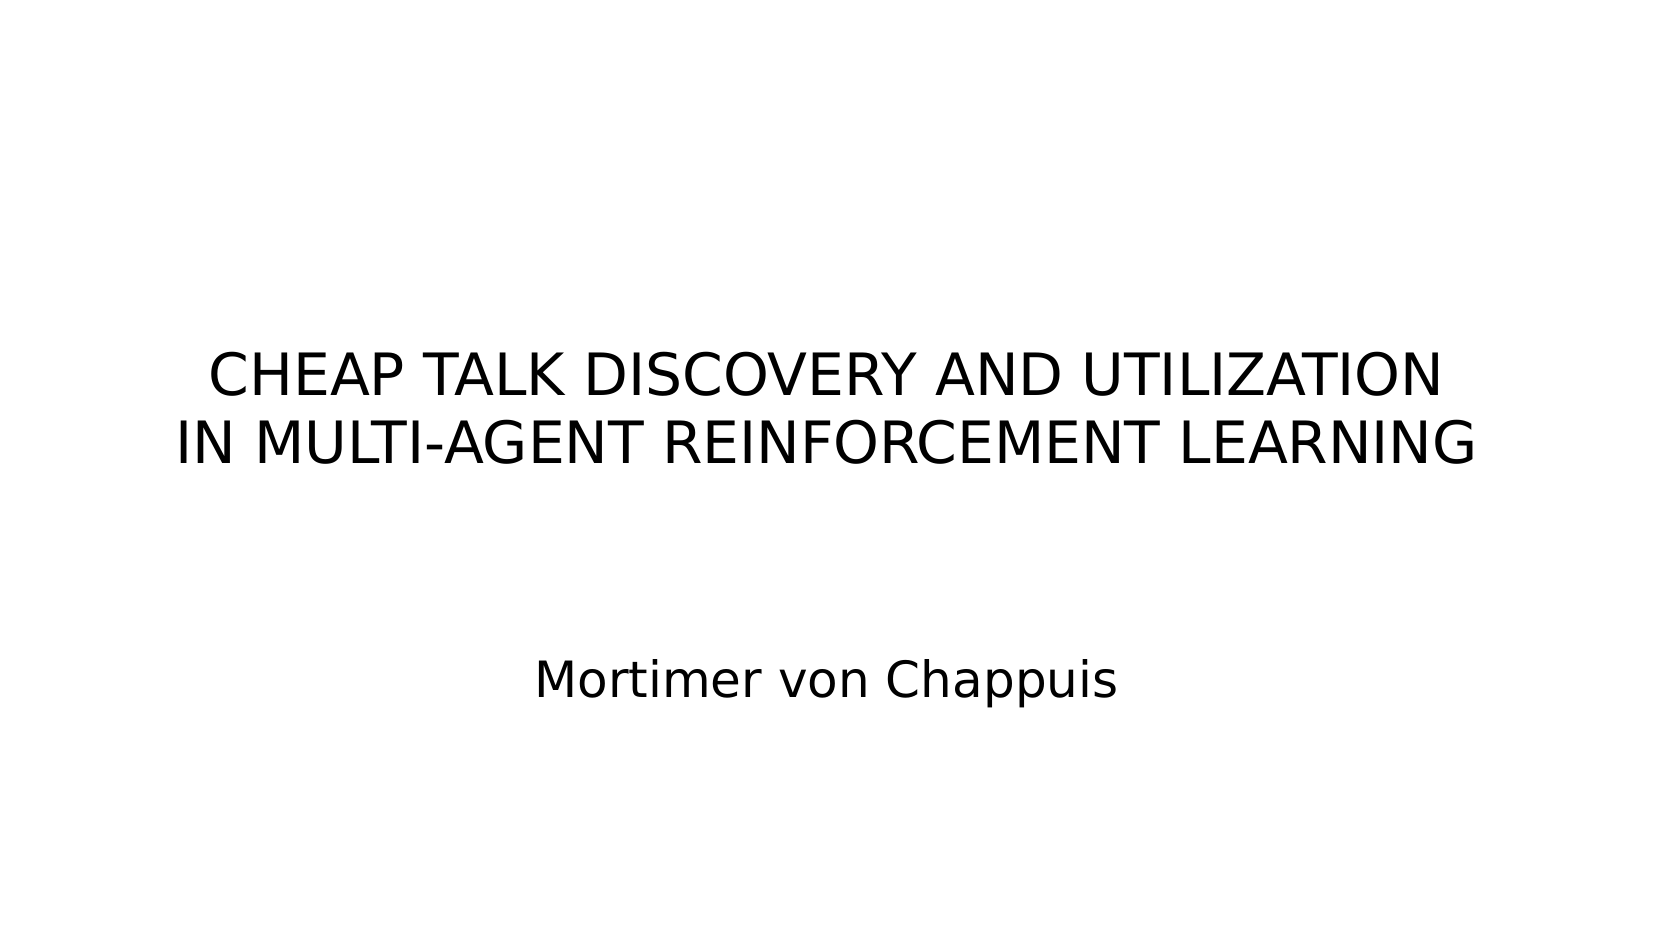

# CHEAP TALK DISCOVERY AND UTILIZATION IN MULTI-AGENT REINFORCEMENT LEARNING
Mortimer von Chappuis